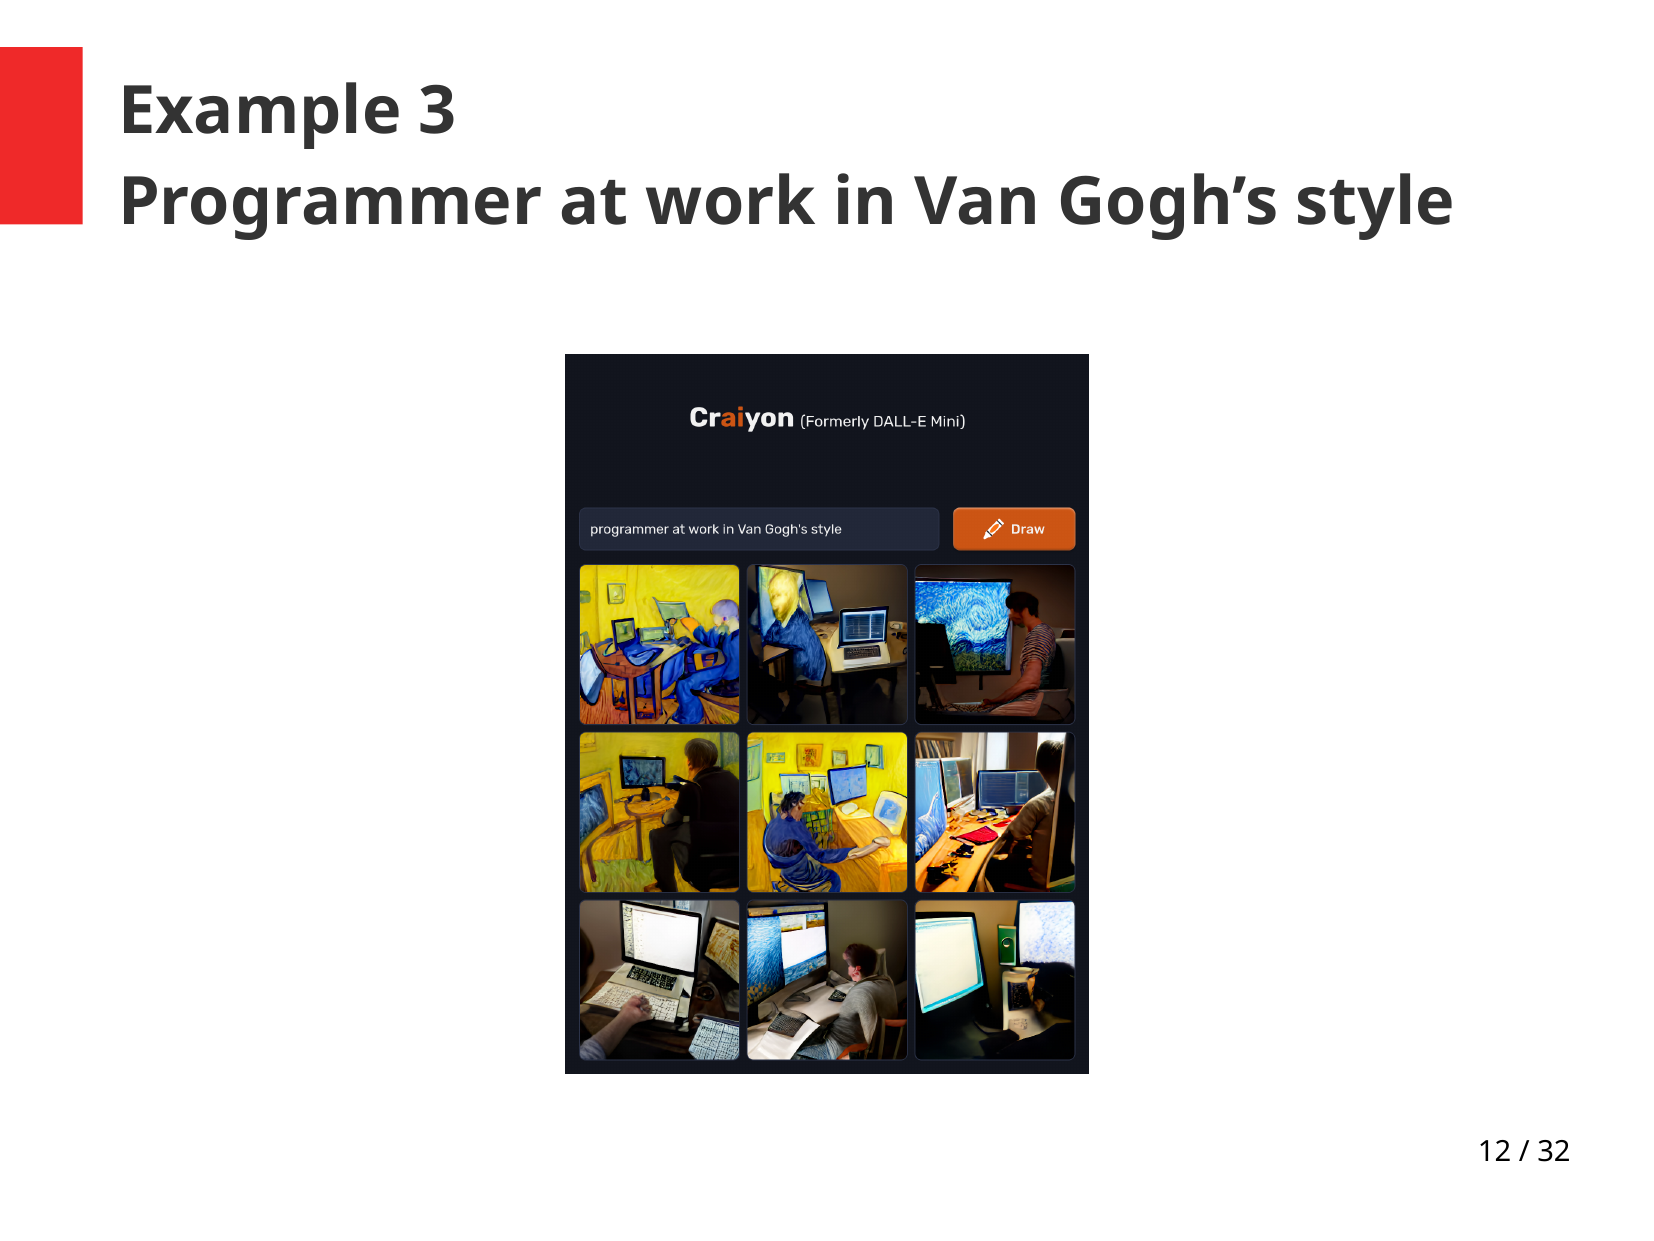

# Example 3 Programmer at work in Van Gogh’s style
12